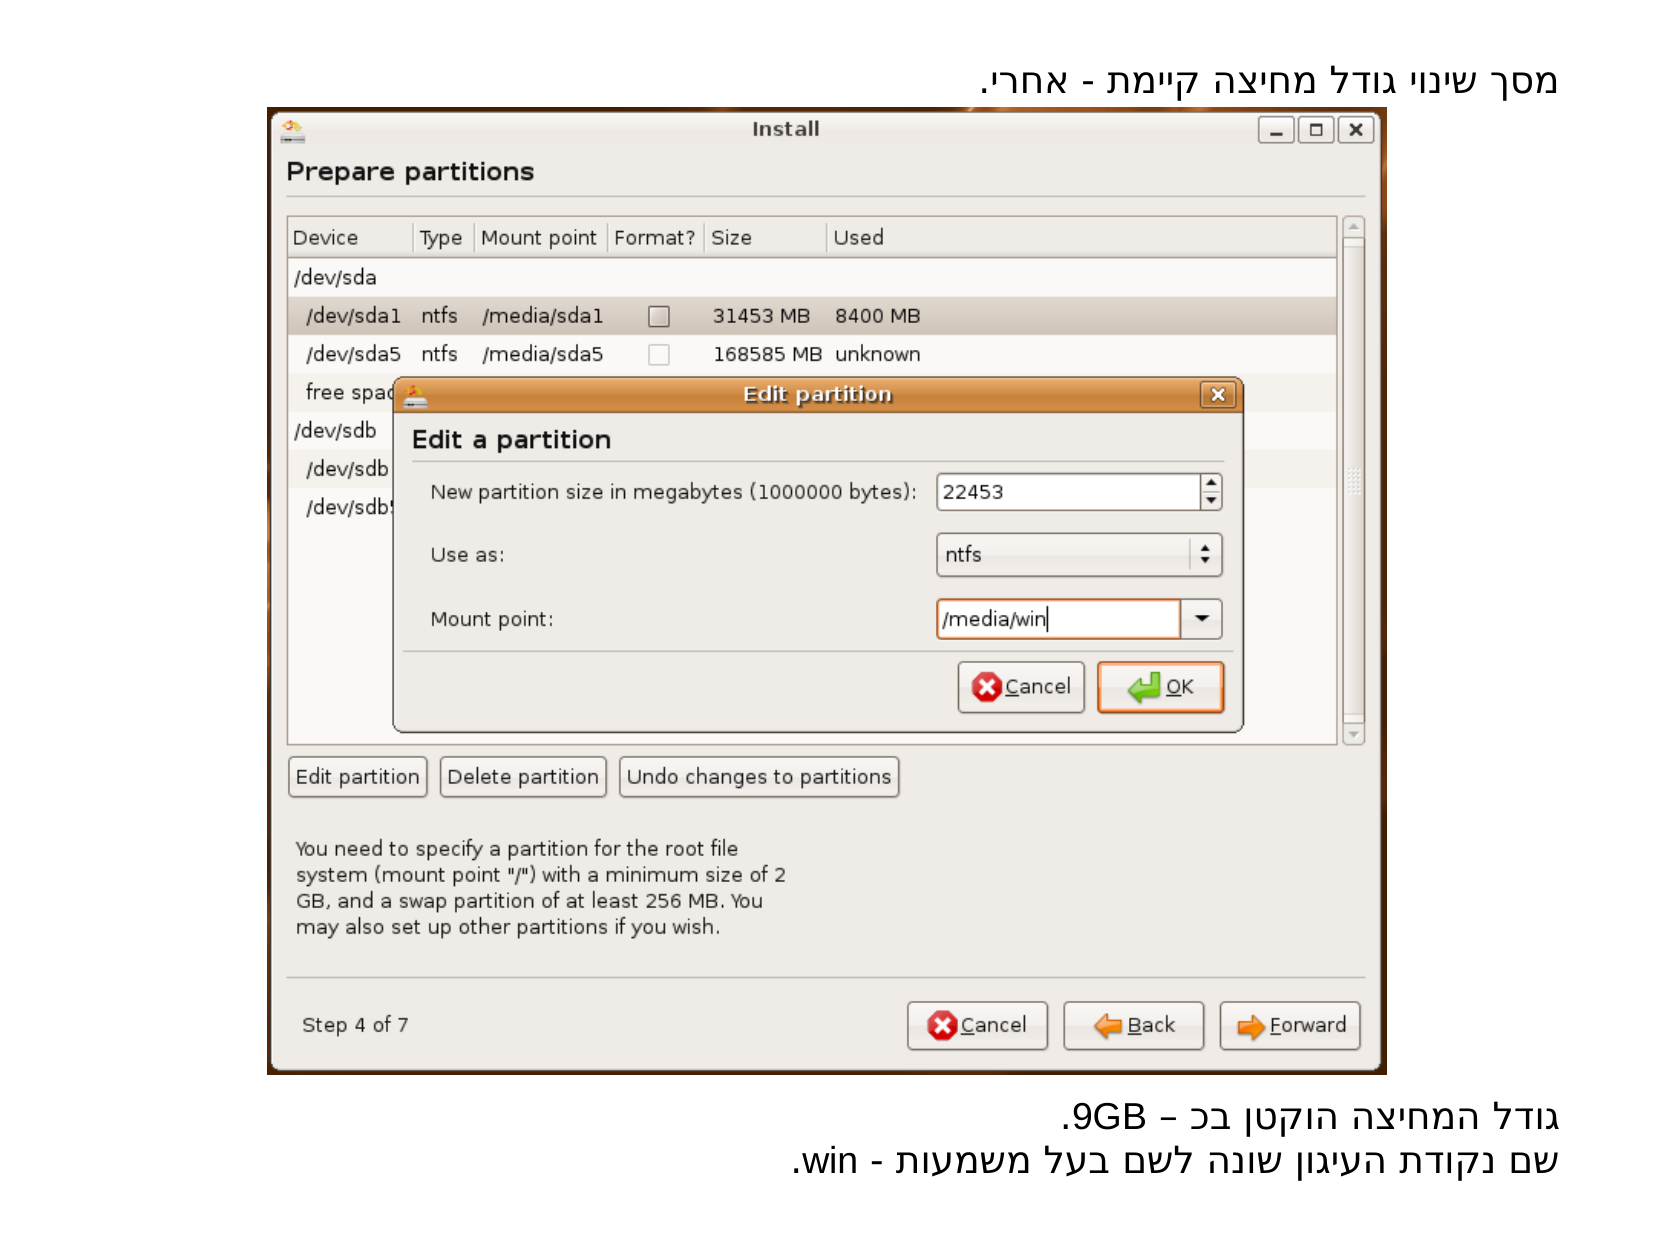

מסך שינוי גודל מחיצה קיימת - אחרי.
גודל המחיצה הוקטן בכ – 9GB.
שם נקודת העיגון שונה לשם בעל משמעות - win.